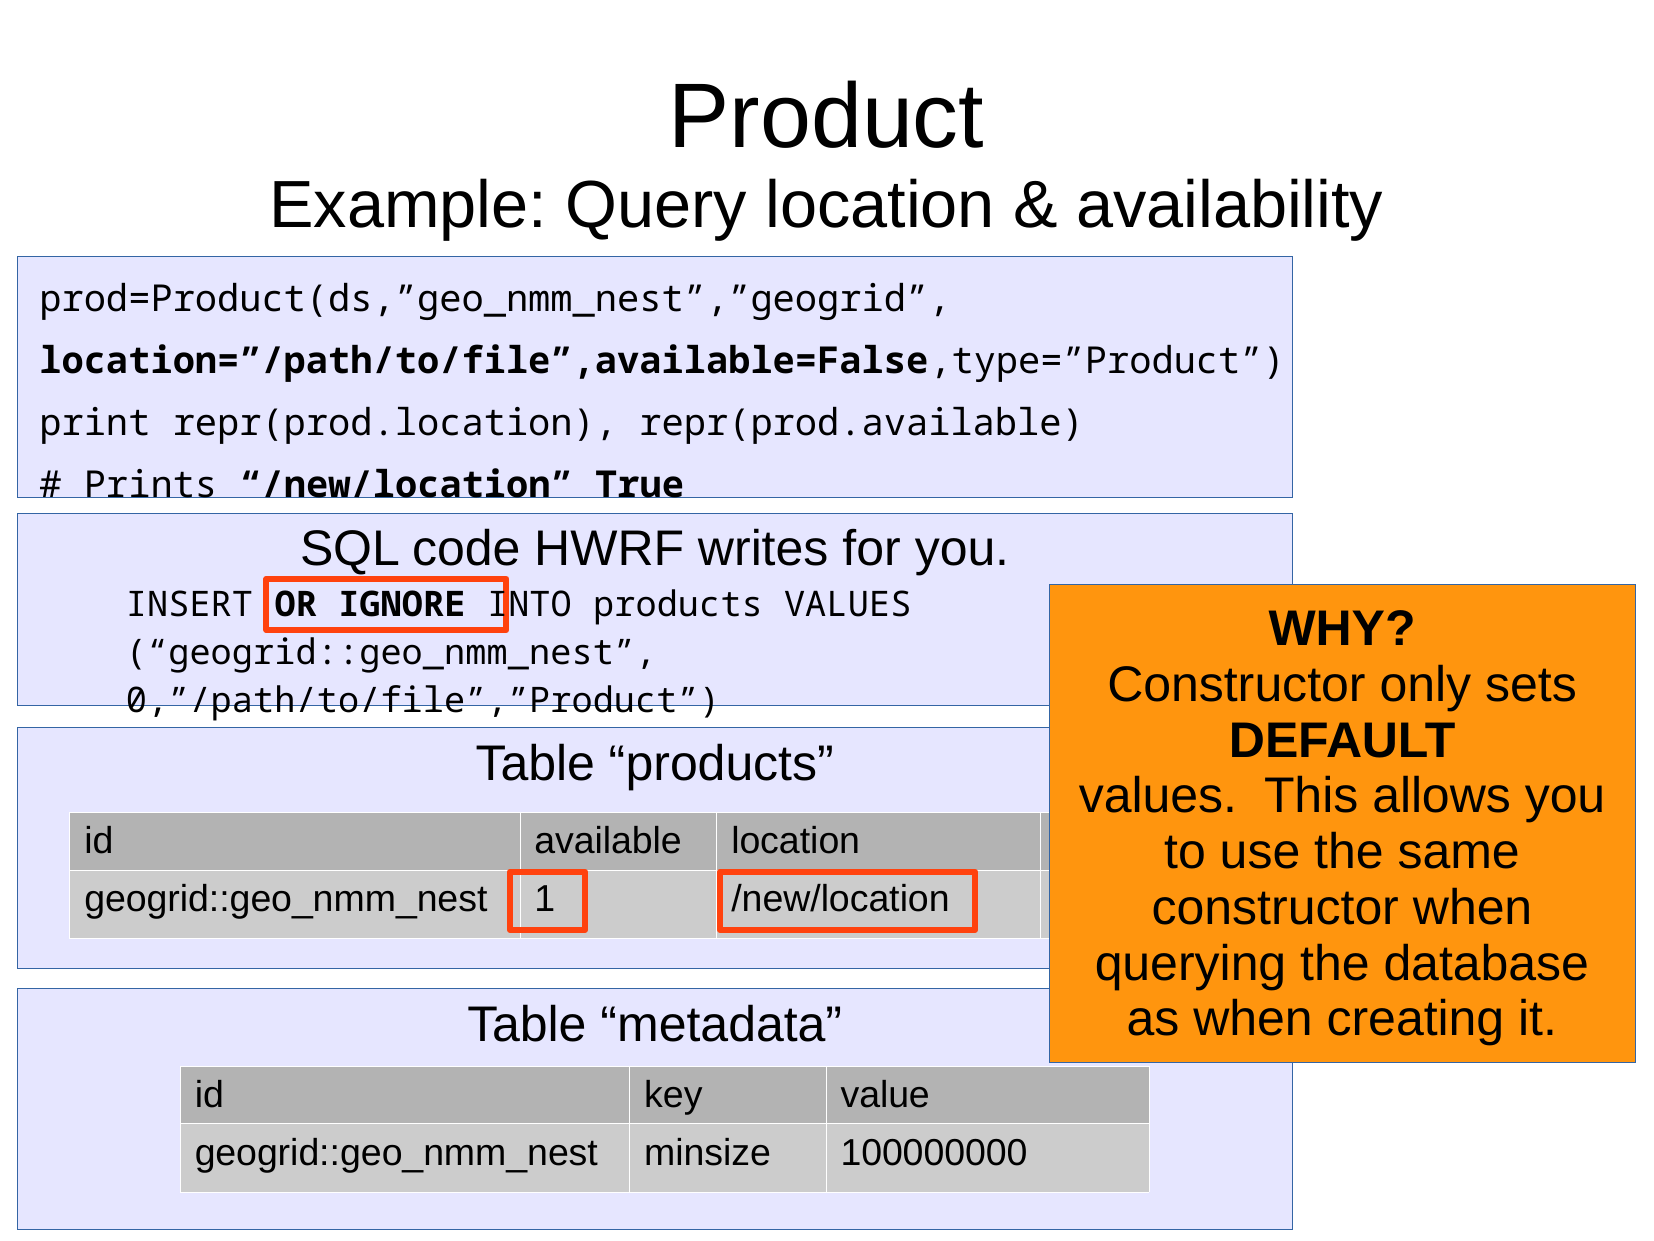

# Product Example: Query location & availability
prod=Product(ds,”geo_nmm_nest”,”geogrid”,
location=”/path/to/file”,available=False,type=”Product”)
print repr(prod.location), repr(prod.available)
# Prints “/new/location” True
SQL code HWRF writes for you.
INSERT OR IGNORE INTO products VALUES (“geogrid::geo_nmm_nest”, 0,”/path/to/file”,”Product”)
WHY?
Constructor only sets
DEFAULT
values. This allows you to use the same constructor when querying the database as when creating it.
Table “products”
| id | available | location | type |
| --- | --- | --- | --- |
| geogrid::geo\_nmm\_nest | 1 | /new/location | Product |
Table “metadata”
| id | key | value |
| --- | --- | --- |
| geogrid::geo\_nmm\_nest | minsize | 100000000 |